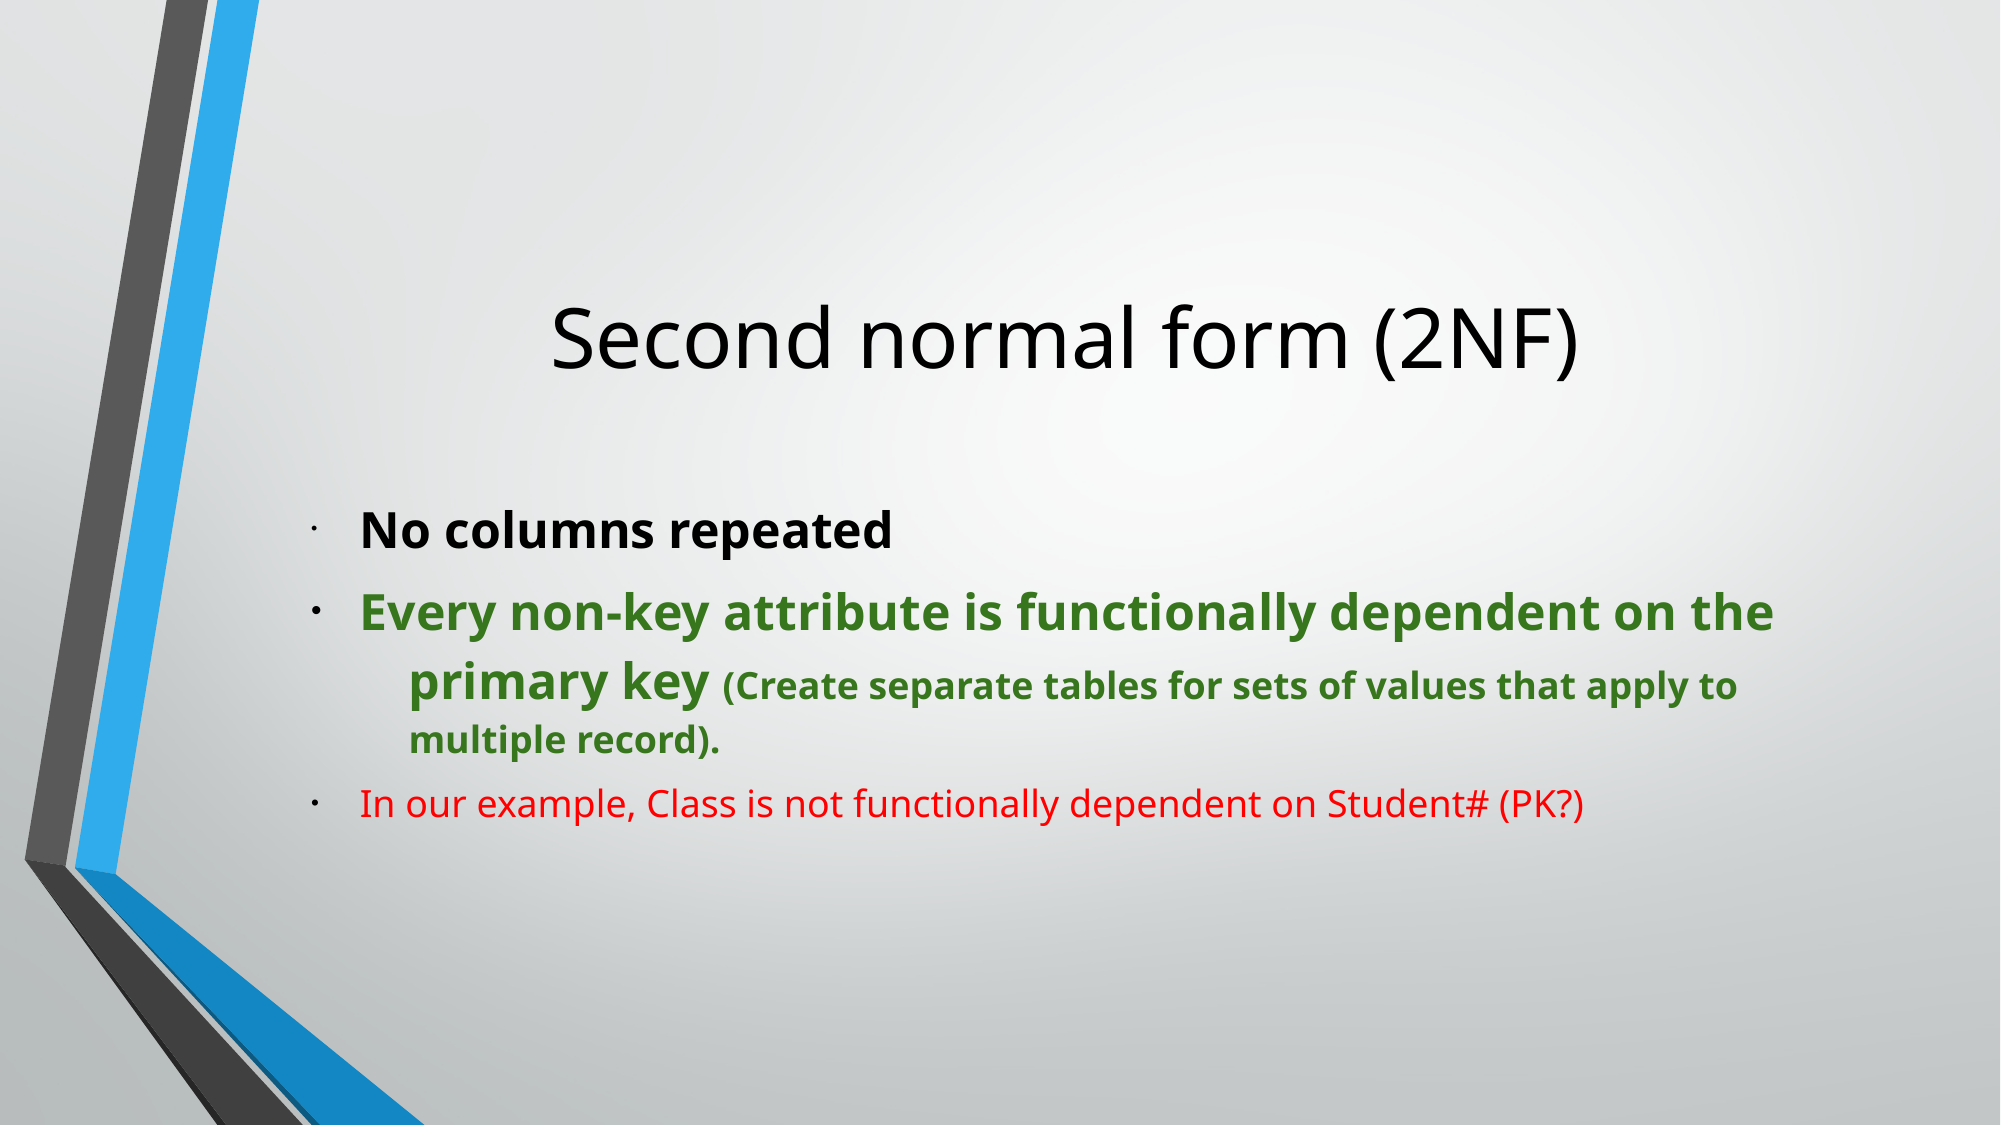

# Second normal form (2NF)
No columns repeated
Every non-key attribute is functionally dependent on the primary key (Create separate tables for sets of values that apply to multiple record).
In our example, Class is not functionally dependent on Student# (PK?)